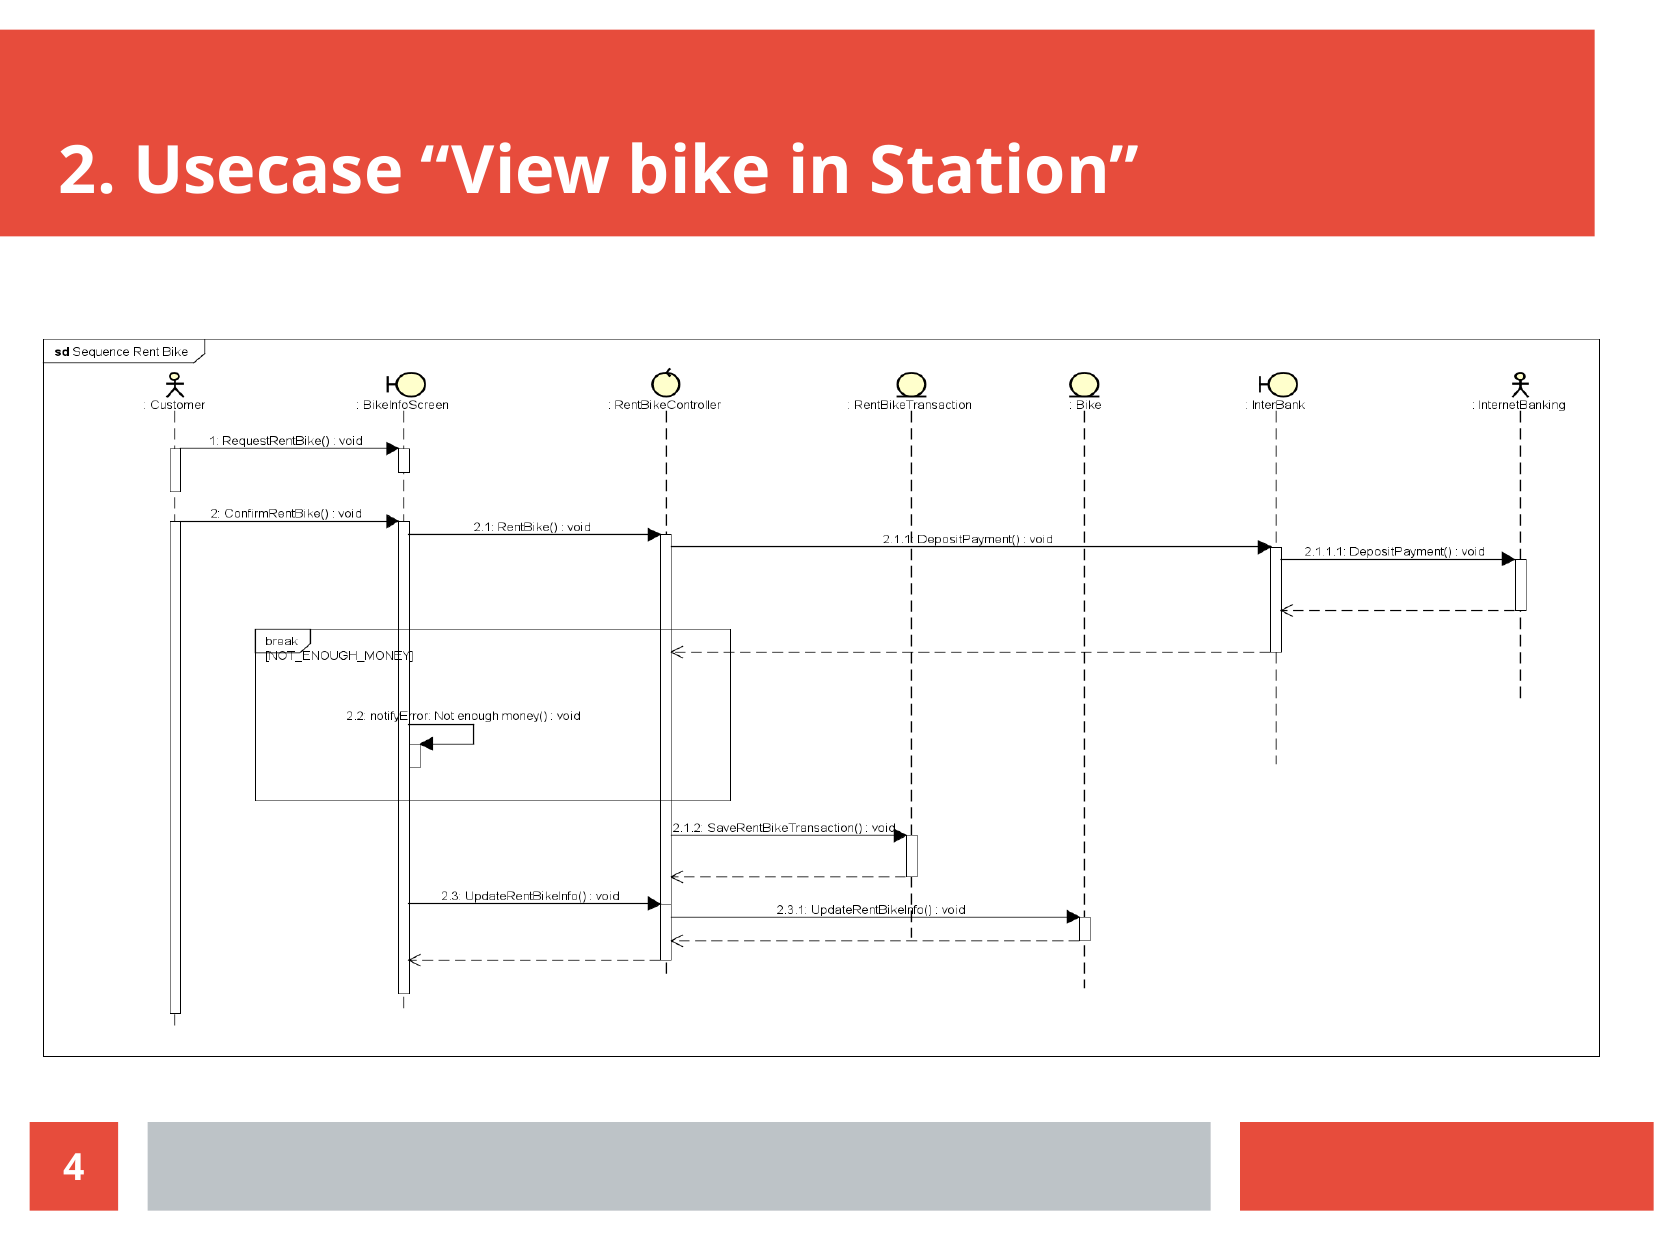

# 2. Usecase “View bike in Station”